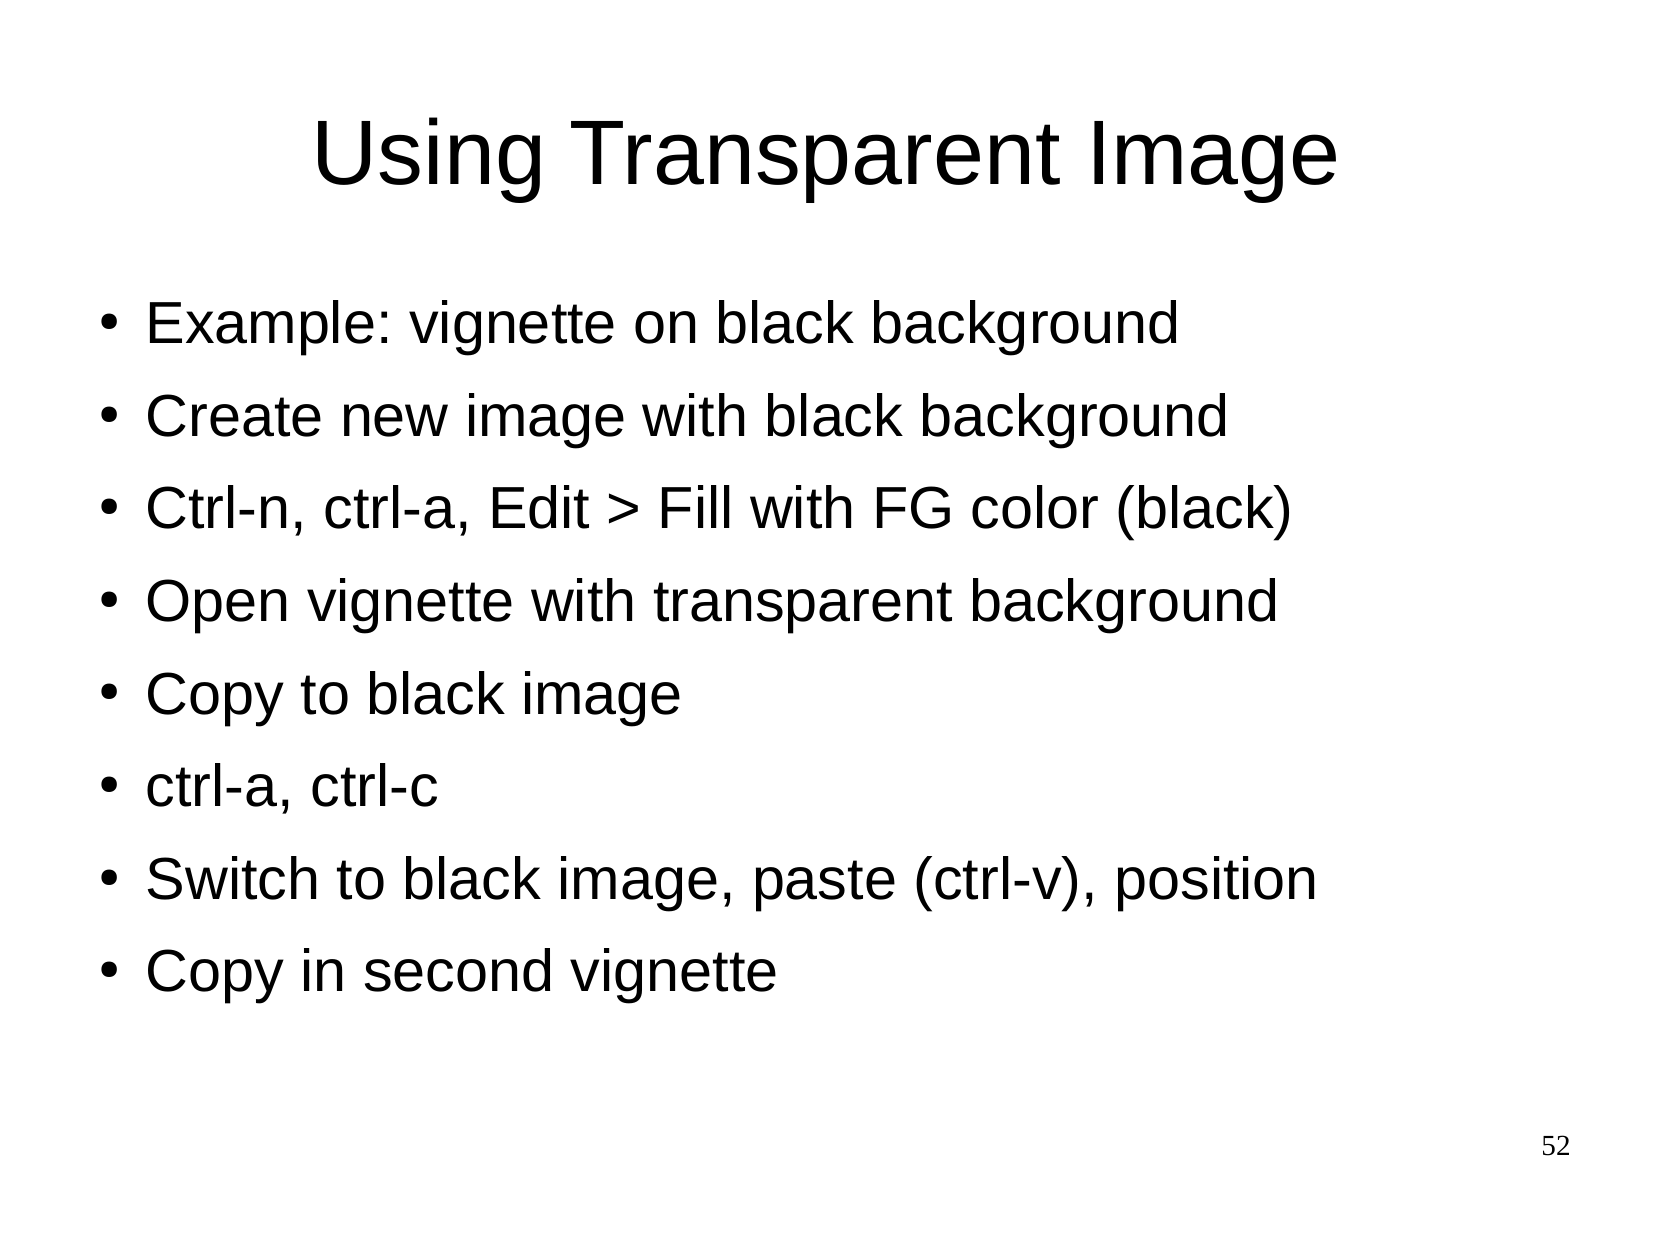

# Using Transparent Image
Example: vignette on black background
Create new image with black background
Ctrl-n, ctrl-a, Edit > Fill with FG color (black)
Open vignette with transparent background
Copy to black image
ctrl-a, ctrl-c
Switch to black image, paste (ctrl-v), position
Copy in second vignette
52